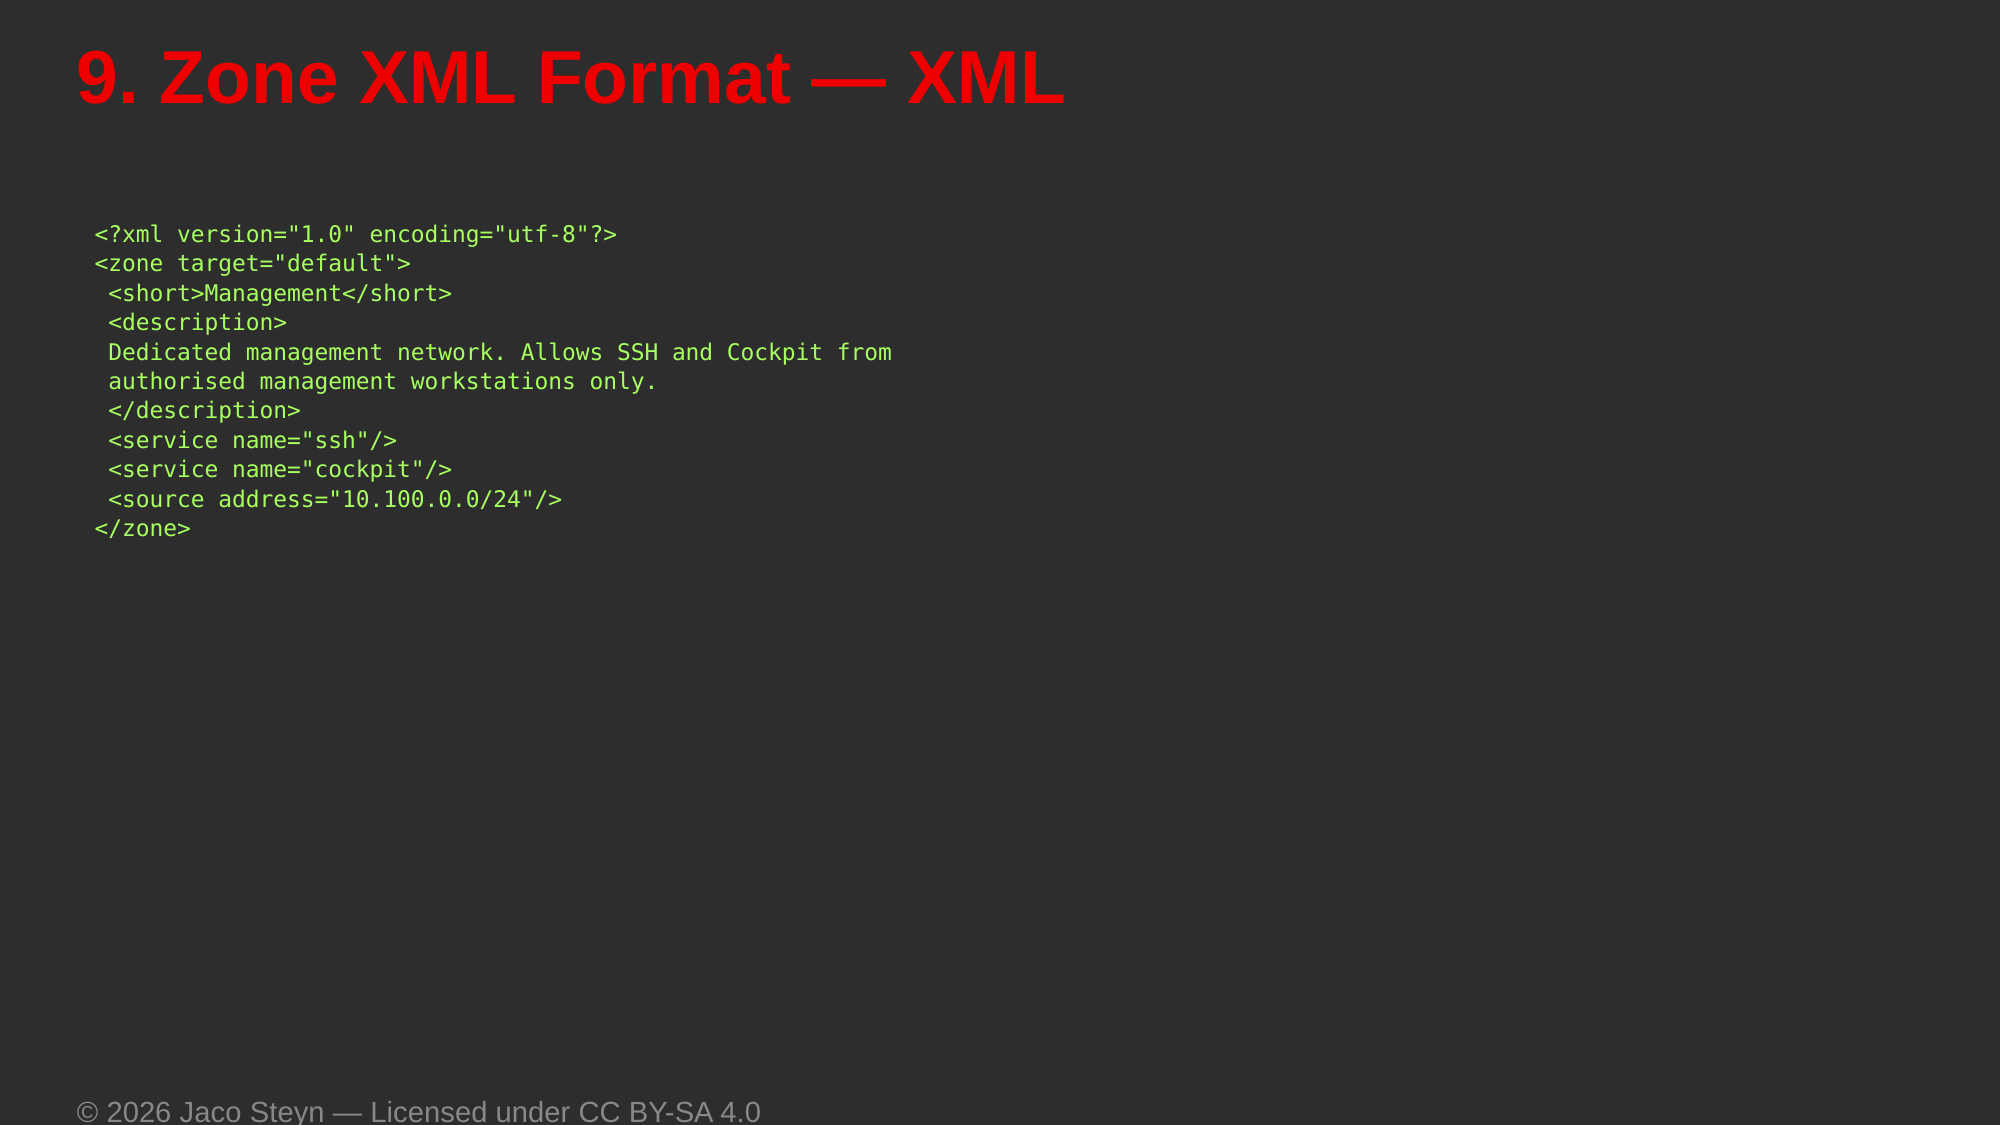

9. Zone XML Format — XML
<?xml version="1.0" encoding="utf-8"?>
<zone target="default">
 <short>Management</short>
 <description>
 Dedicated management network. Allows SSH and Cockpit from
 authorised management workstations only.
 </description>
 <service name="ssh"/>
 <service name="cockpit"/>
 <source address="10.100.0.0/24"/>
</zone>
© 2026 Jaco Steyn — Licensed under CC BY-SA 4.0